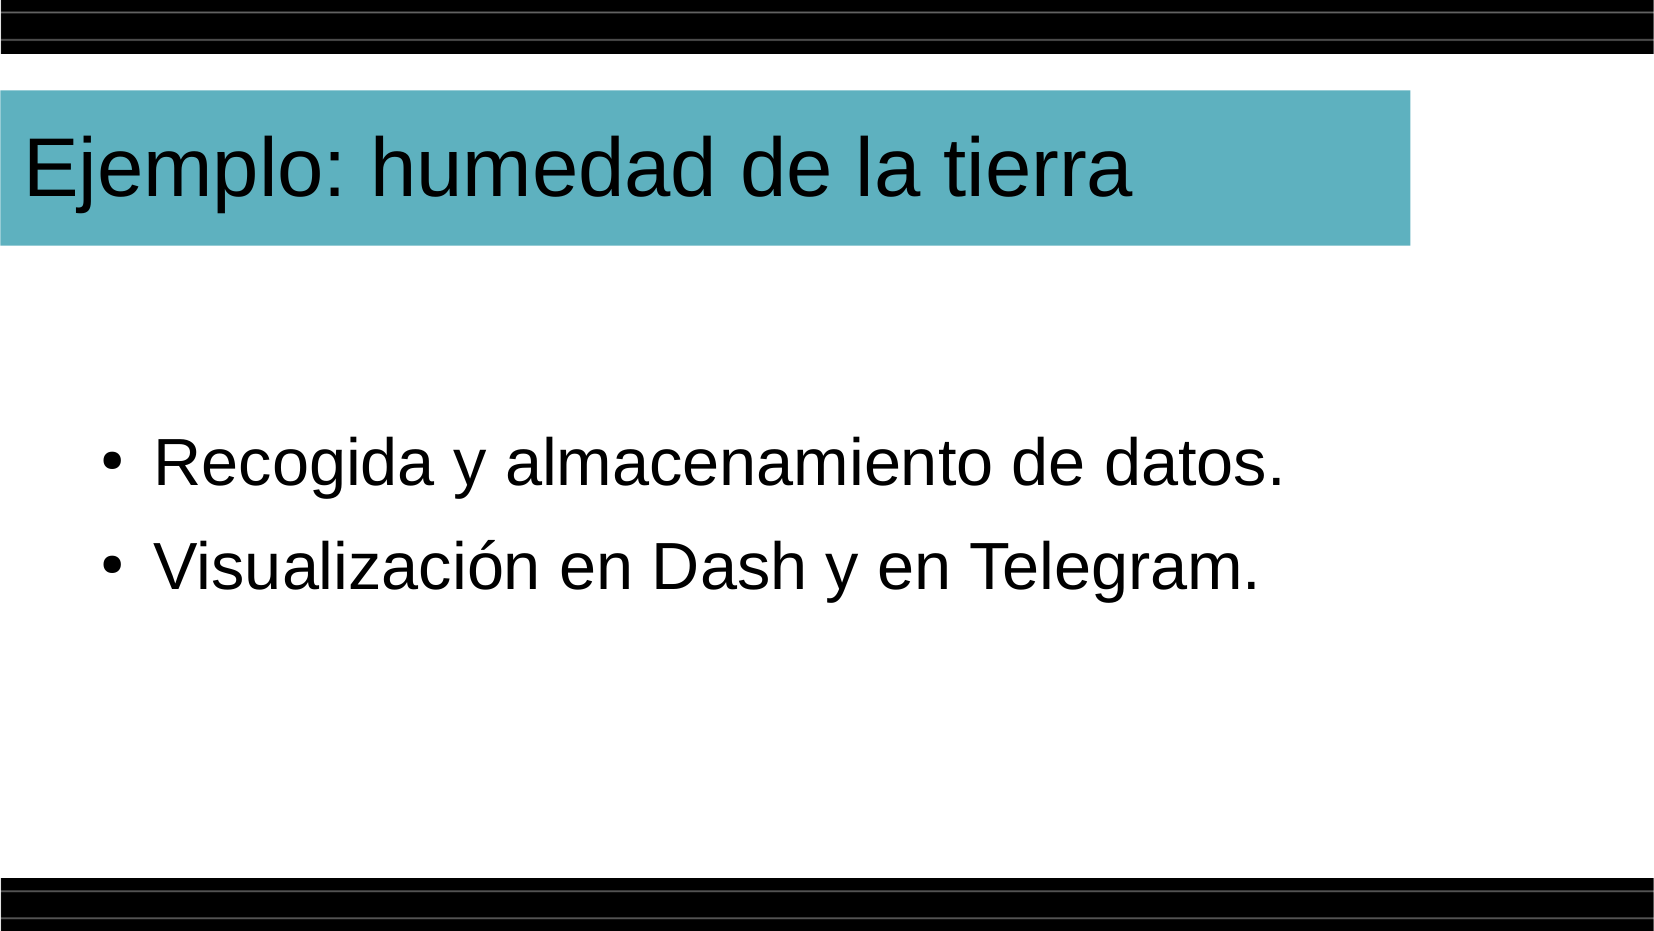

Ejemplo: humedad de la tierra
# Recogida y almacenamiento de datos.
Visualización en Dash y en Telegram.